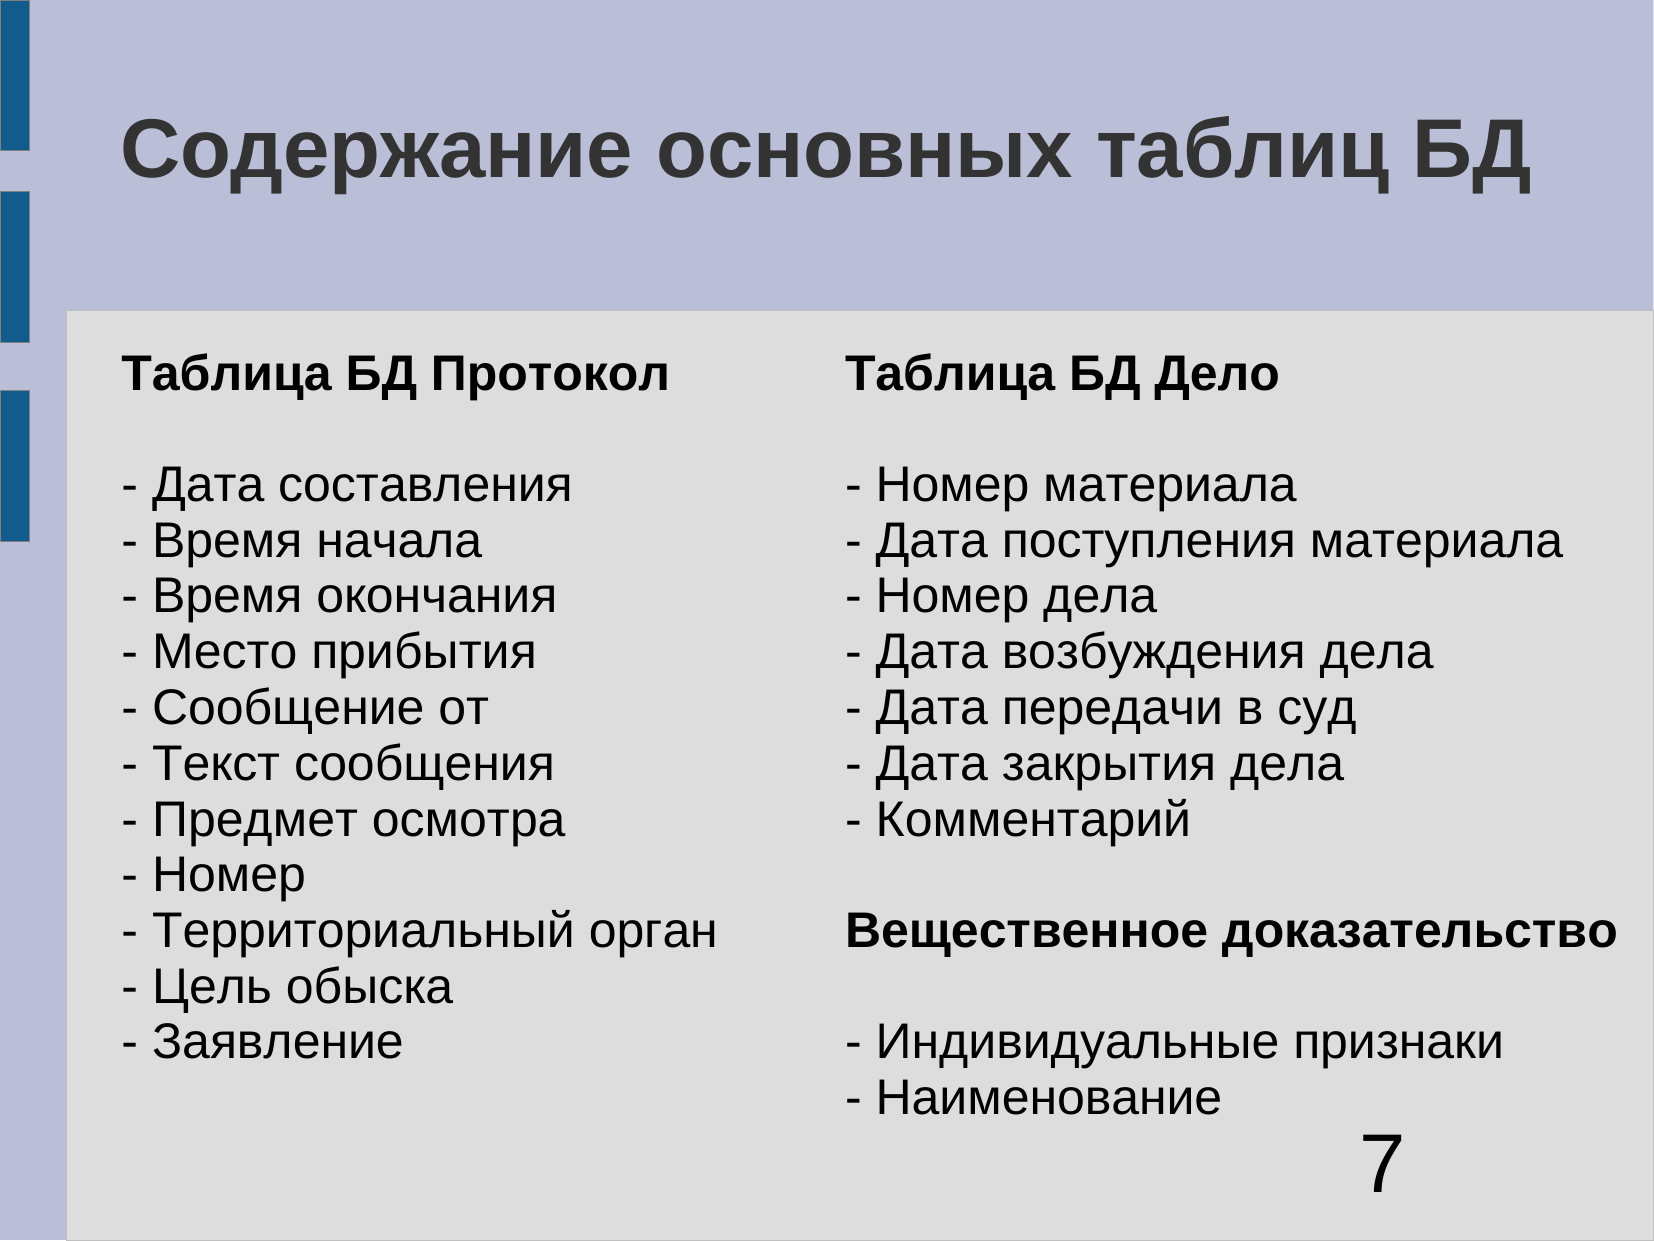

# Содержание основных таблиц БД
Таблица БД Протокол
- Дата составления
- Время начала
- Время окончания
- Место прибытия
- Сообщение от
- Текст сообщения
- Предмет осмотра
- Номер
- Территориальный орган
- Цель обыска
- Заявление
Таблица БД Дело
- Номер материала
- Дата поступления материала
- Номер дела
- Дата возбуждения дела
- Дата передачи в суд
- Дата закрытия дела
- Комментарий
Вещественное доказательство
- Индивидуальные признаки
- Наименование